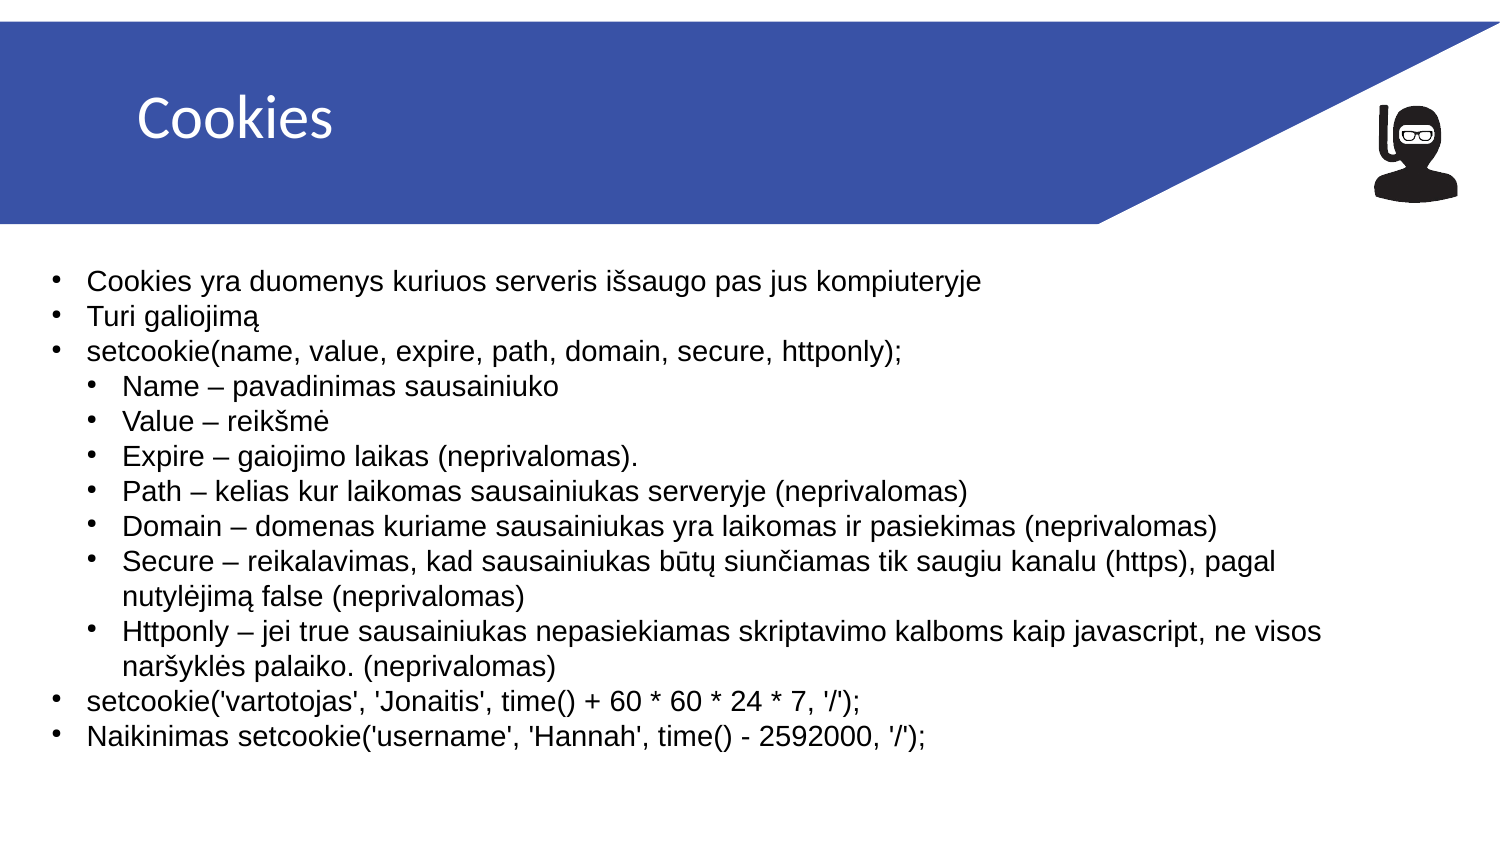

# Cookies
Cookies yra duomenys kuriuos serveris išsaugo pas jus kompiuteryje
Turi galiojimą
setcookie(name, value, expire, path, domain, secure, httponly);
Name – pavadinimas sausainiuko
Value – reikšmė
Expire – gaiojimo laikas (neprivalomas).
Path – kelias kur laikomas sausainiukas serveryje (neprivalomas)
Domain – domenas kuriame sausainiukas yra laikomas ir pasiekimas (neprivalomas)
Secure – reikalavimas, kad sausainiukas būtų siunčiamas tik saugiu kanalu (https), pagal nutylėjimą false (neprivalomas)
Httponly – jei true sausainiukas nepasiekiamas skriptavimo kalboms kaip javascript, ne visos naršyklės palaiko. (neprivalomas)
setcookie('vartotojas', 'Jonaitis', time() + 60 * 60 * 24 * 7, '/');
Naikinimas setcookie('username', 'Hannah', time() - 2592000, '/');